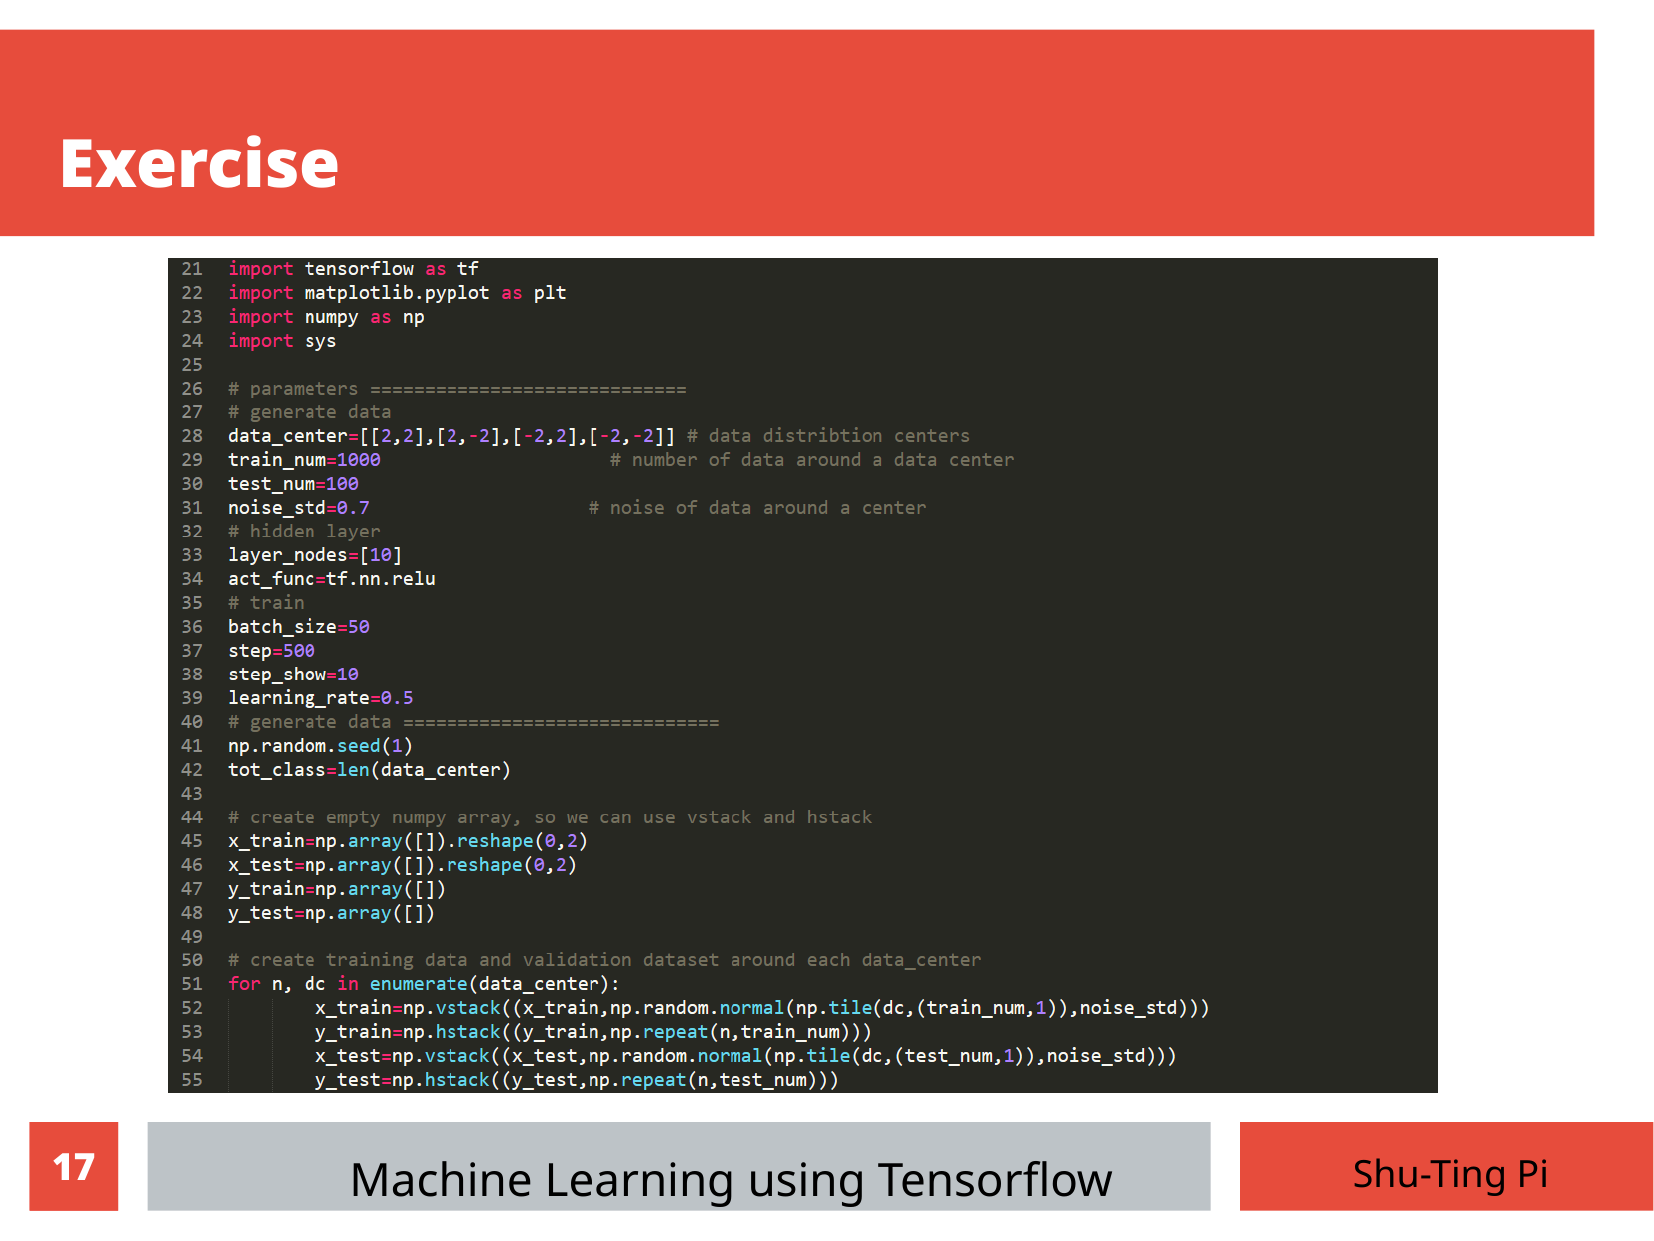

# Exercise
17
Machine Learning using Tensorflow
Shu-Ting Pi